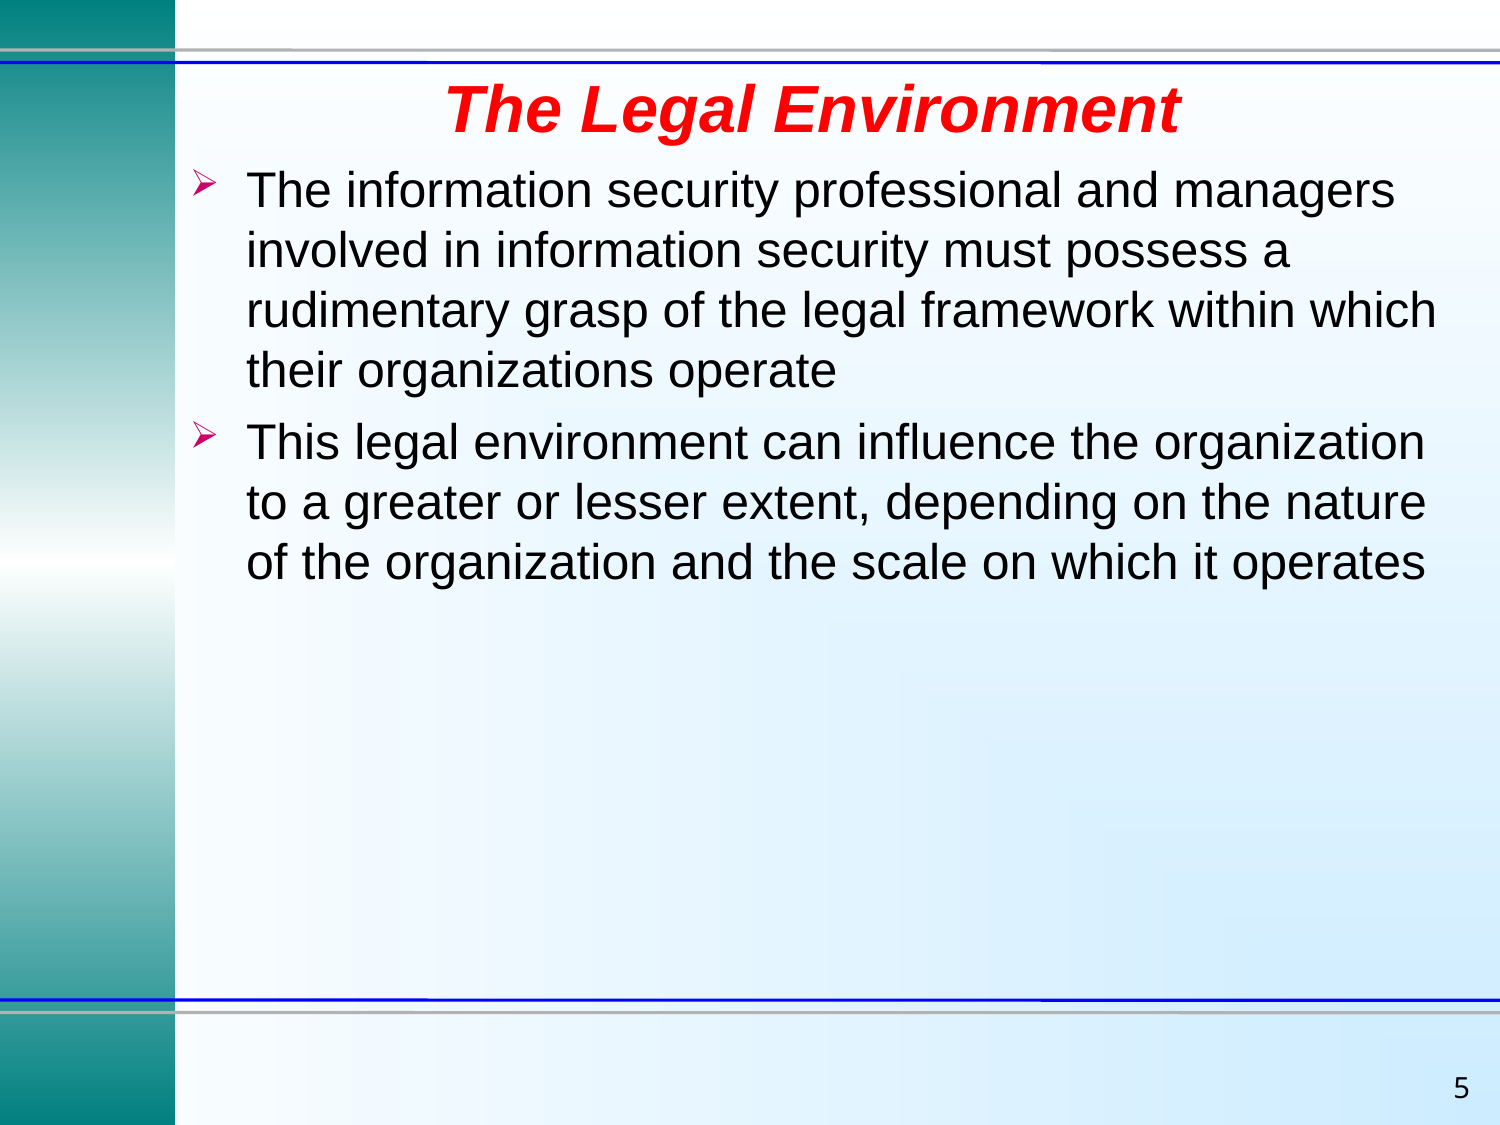

The Legal Environment
The information security professional and managers involved in information security must possess a rudimentary grasp of the legal framework within which their organizations operate
This legal environment can influence the organization to a greater or lesser extent, depending on the nature of the organization and the scale on which it operates